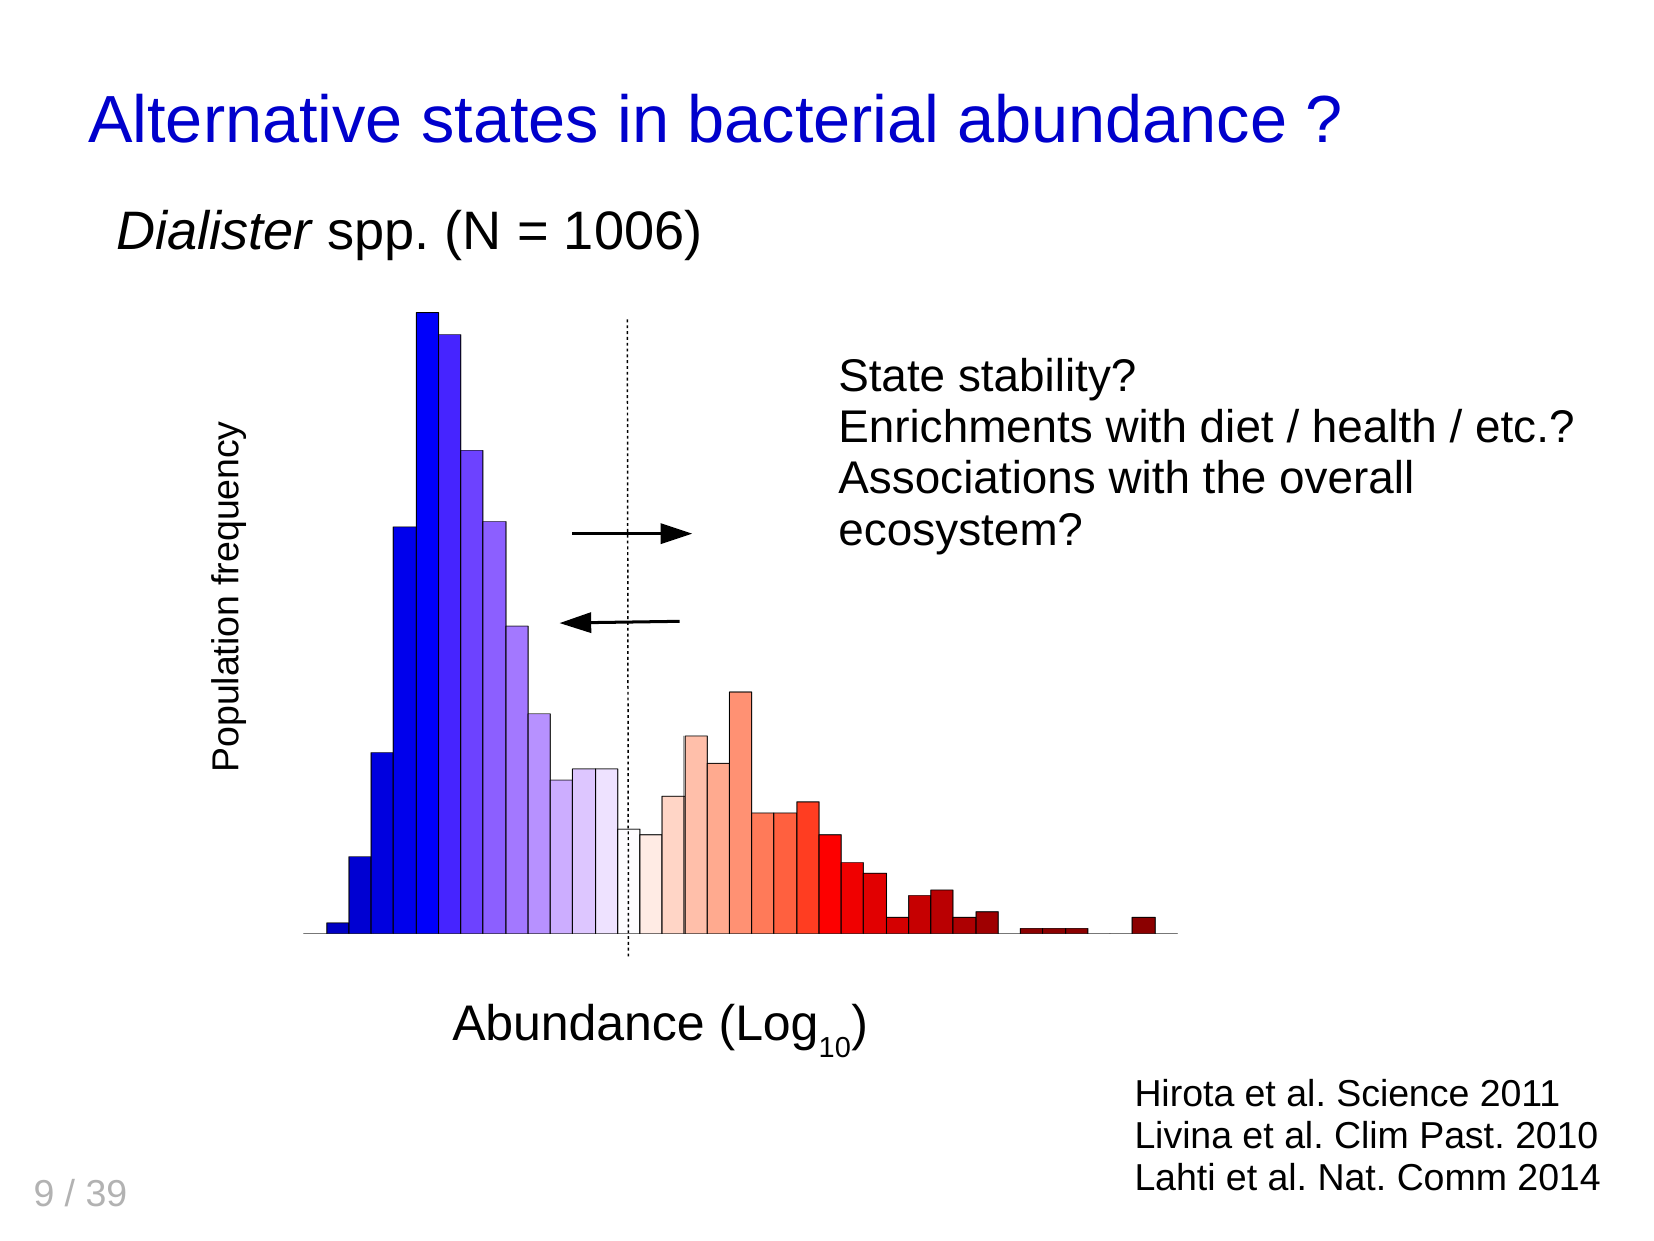

Alternative states in bacterial abundance ?
Dialister spp. (N = 1006)
State stability?
Enrichments with diet / health / etc.?
Associations with the overall ecosystem?
Population frequency
Abundance (Log10)
Hirota et al. Science 2011
Livina et al. Clim Past. 2010
Lahti et al. Nat. Comm 2014